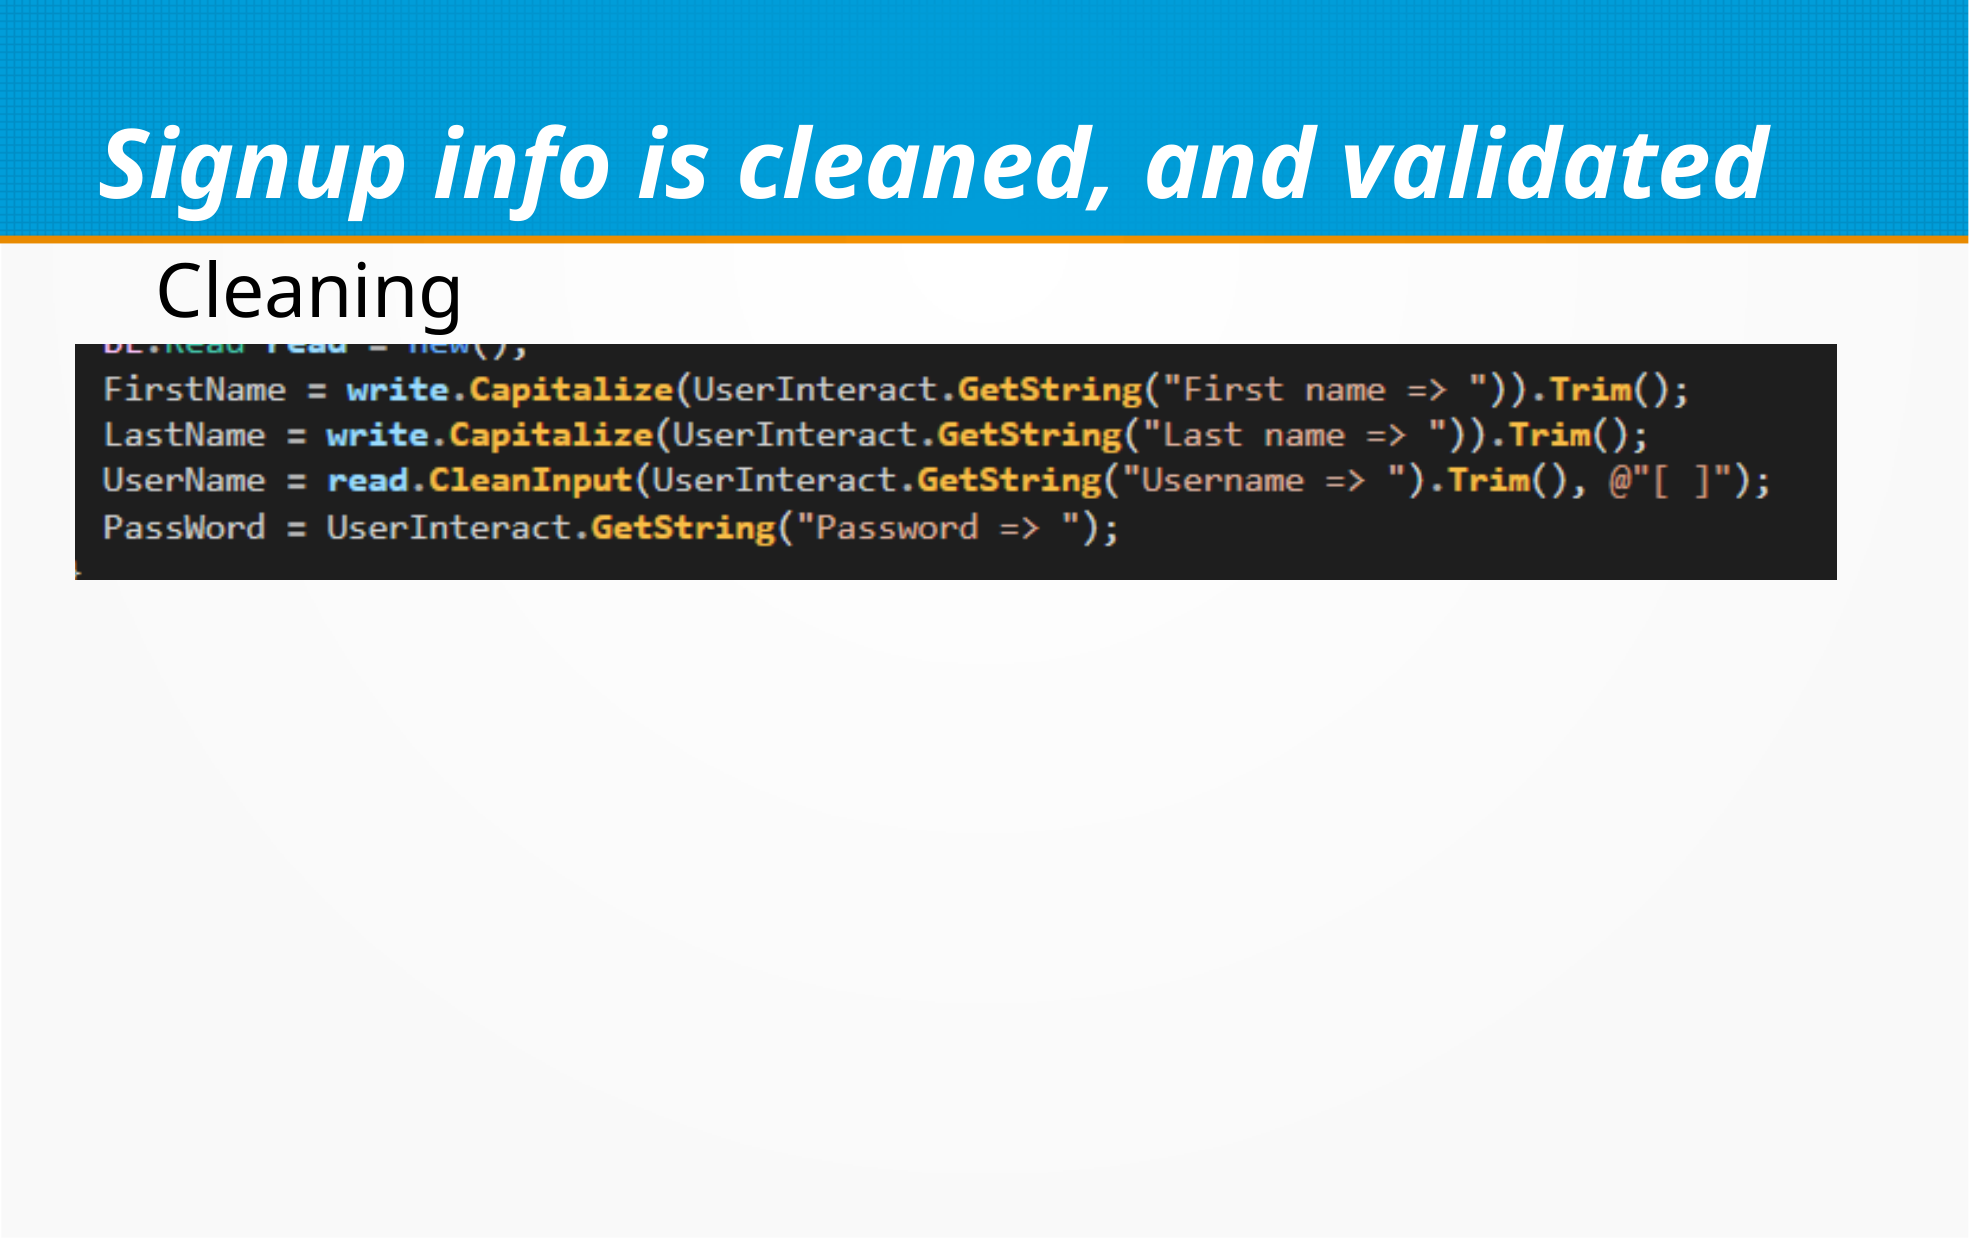

# Signup info is cleaned, and validated
Cleaning